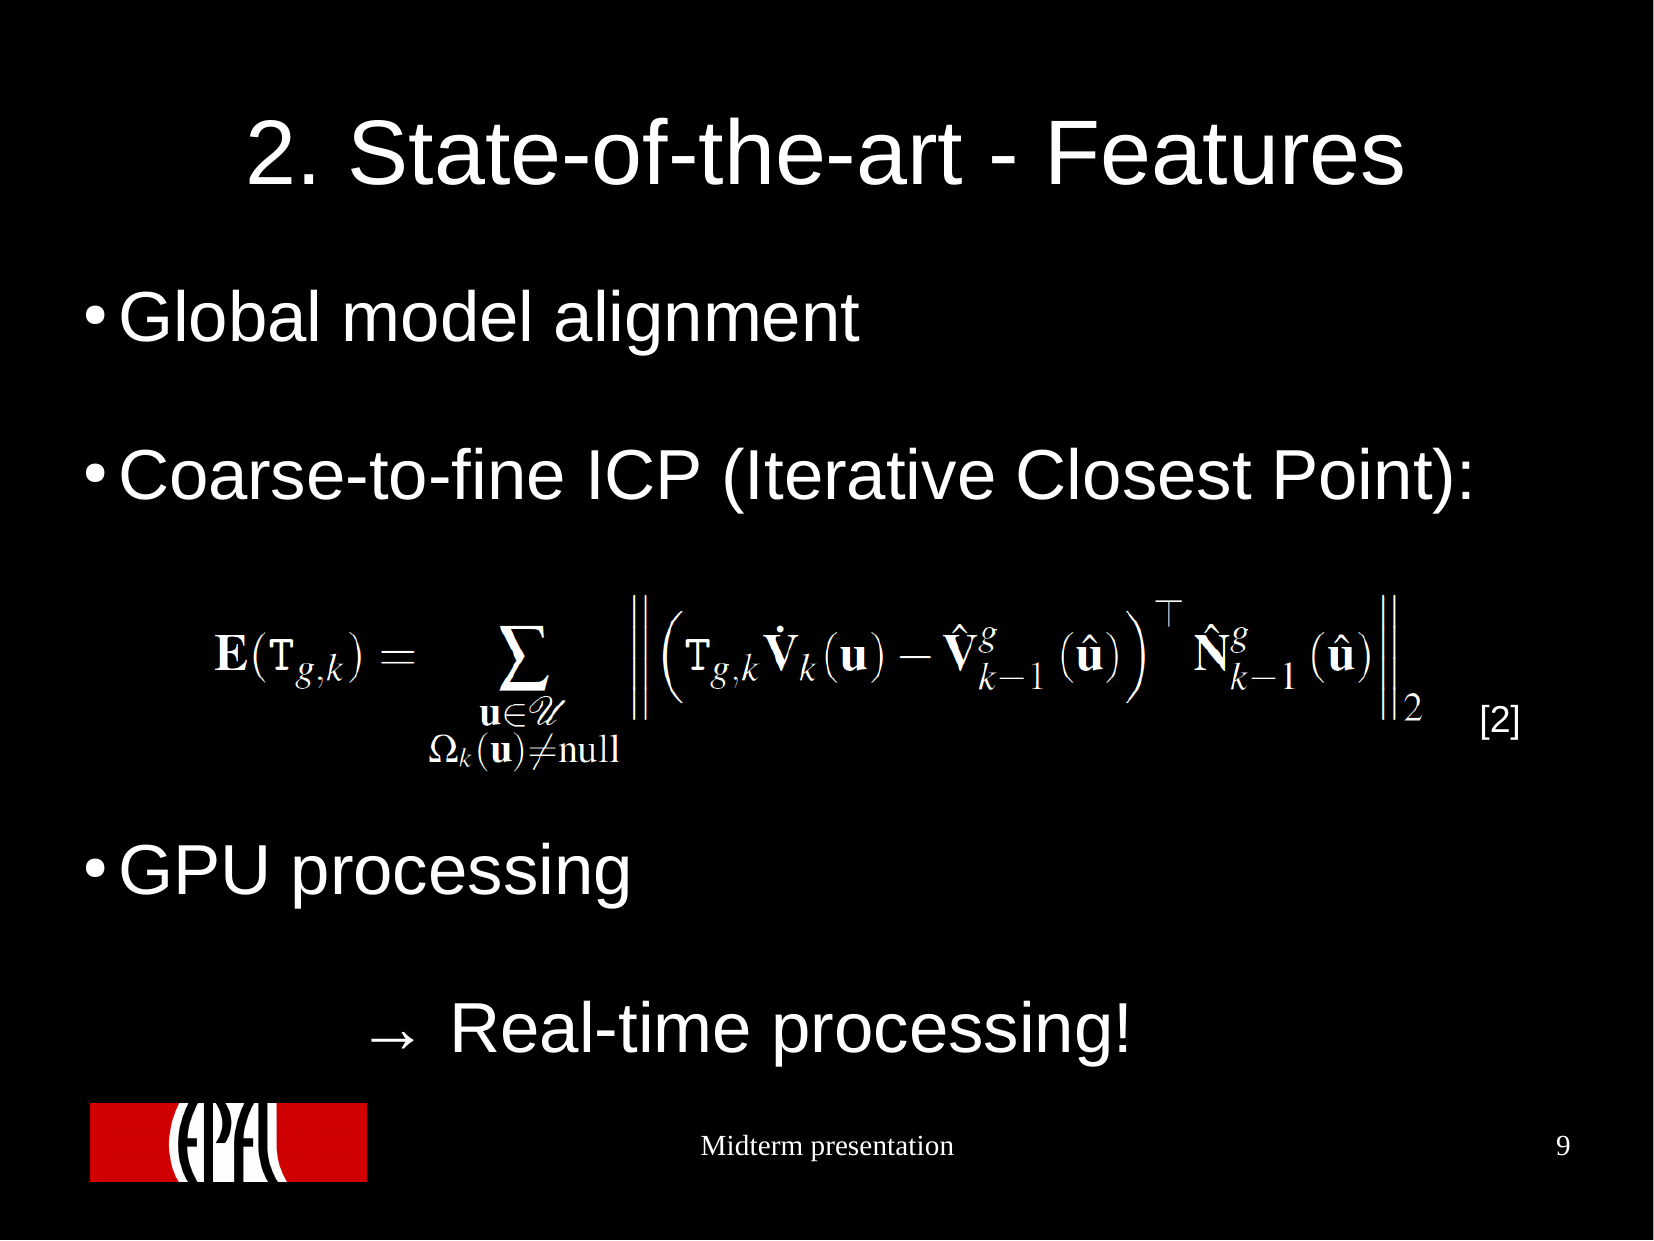

# 2. State-of-the-art - Features
Global model alignment
Coarse-to-fine ICP (Iterative Closest Point):
GPU processing
 → Real-time processing!
[2]
Midterm presentation
9